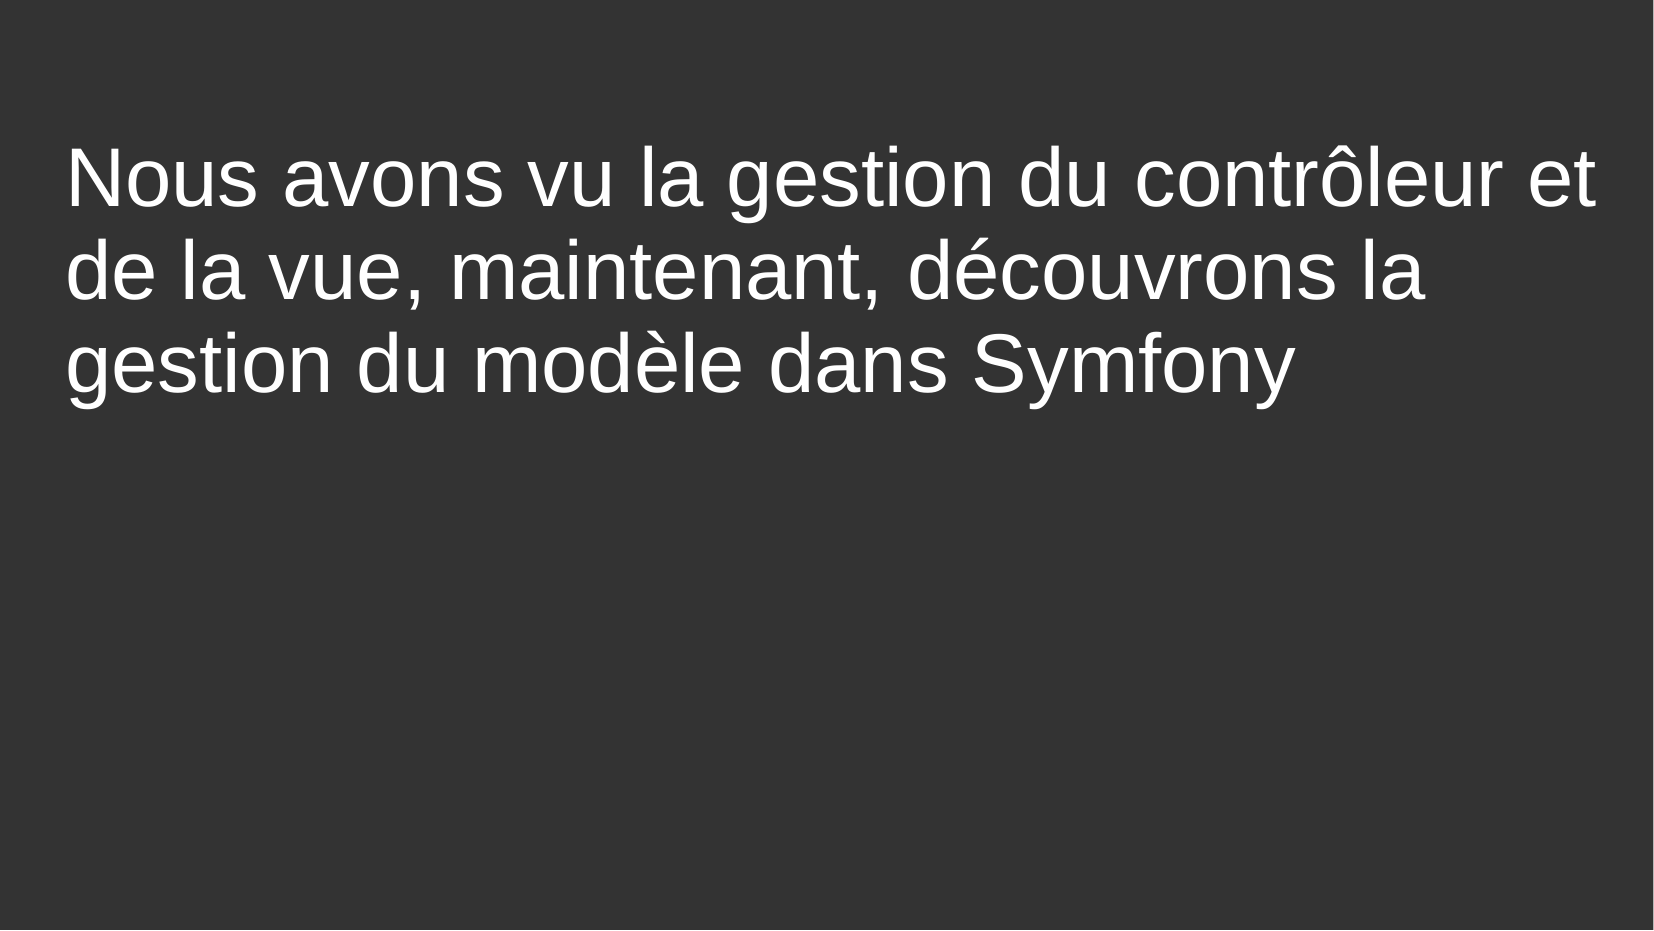

# Nous avons vu la gestion du contrôleur et de la vue, maintenant, découvrons la gestion du modèle dans Symfony